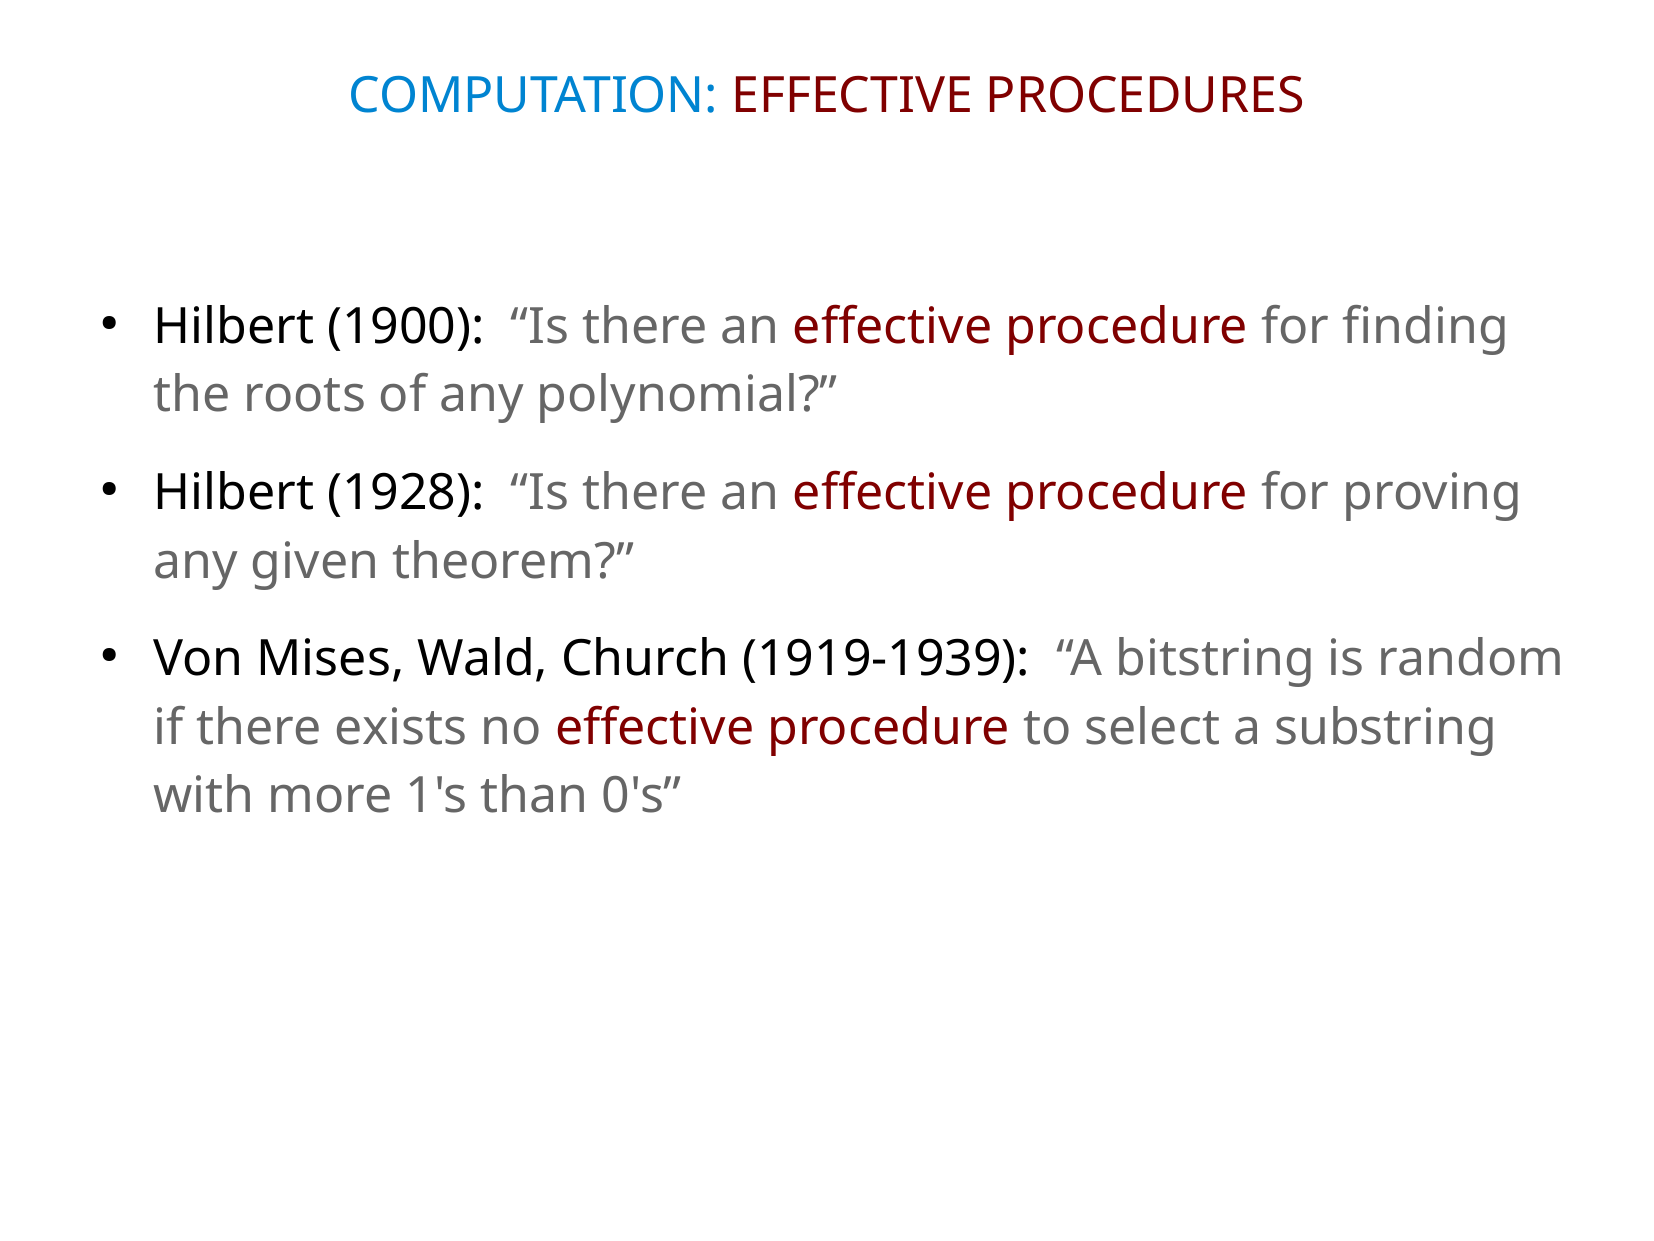

# COMPUTATION: EFFECTIVE PROCEDURES
Hilbert (1900): “Is there an effective procedure for finding the roots of any polynomial?”
Hilbert (1928): “Is there an effective procedure for proving any given theorem?”
Von Mises, Wald, Church (1919-1939): “A bitstring is random if there exists no effective procedure to select a substring with more 1's than 0's”